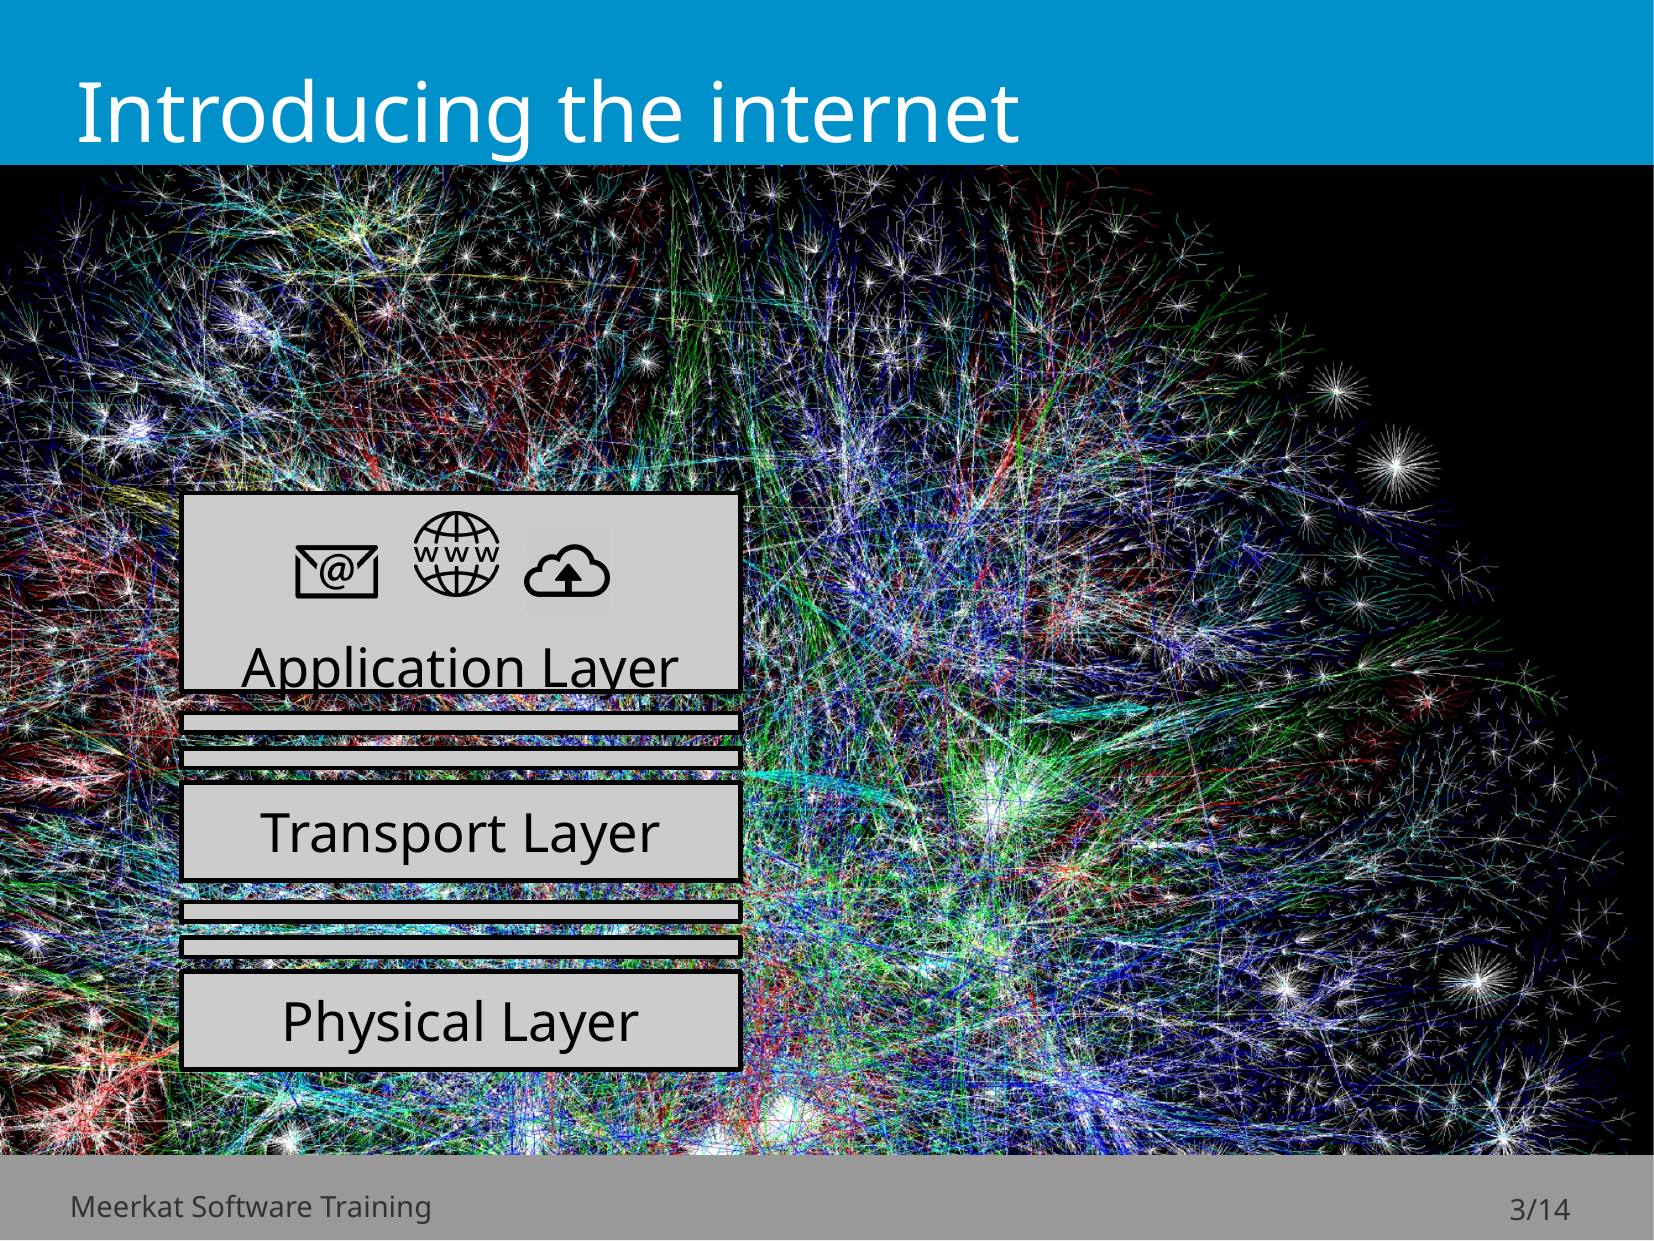

Introducing the internet
Application Layer
Transport Layer
Physical Layer
3